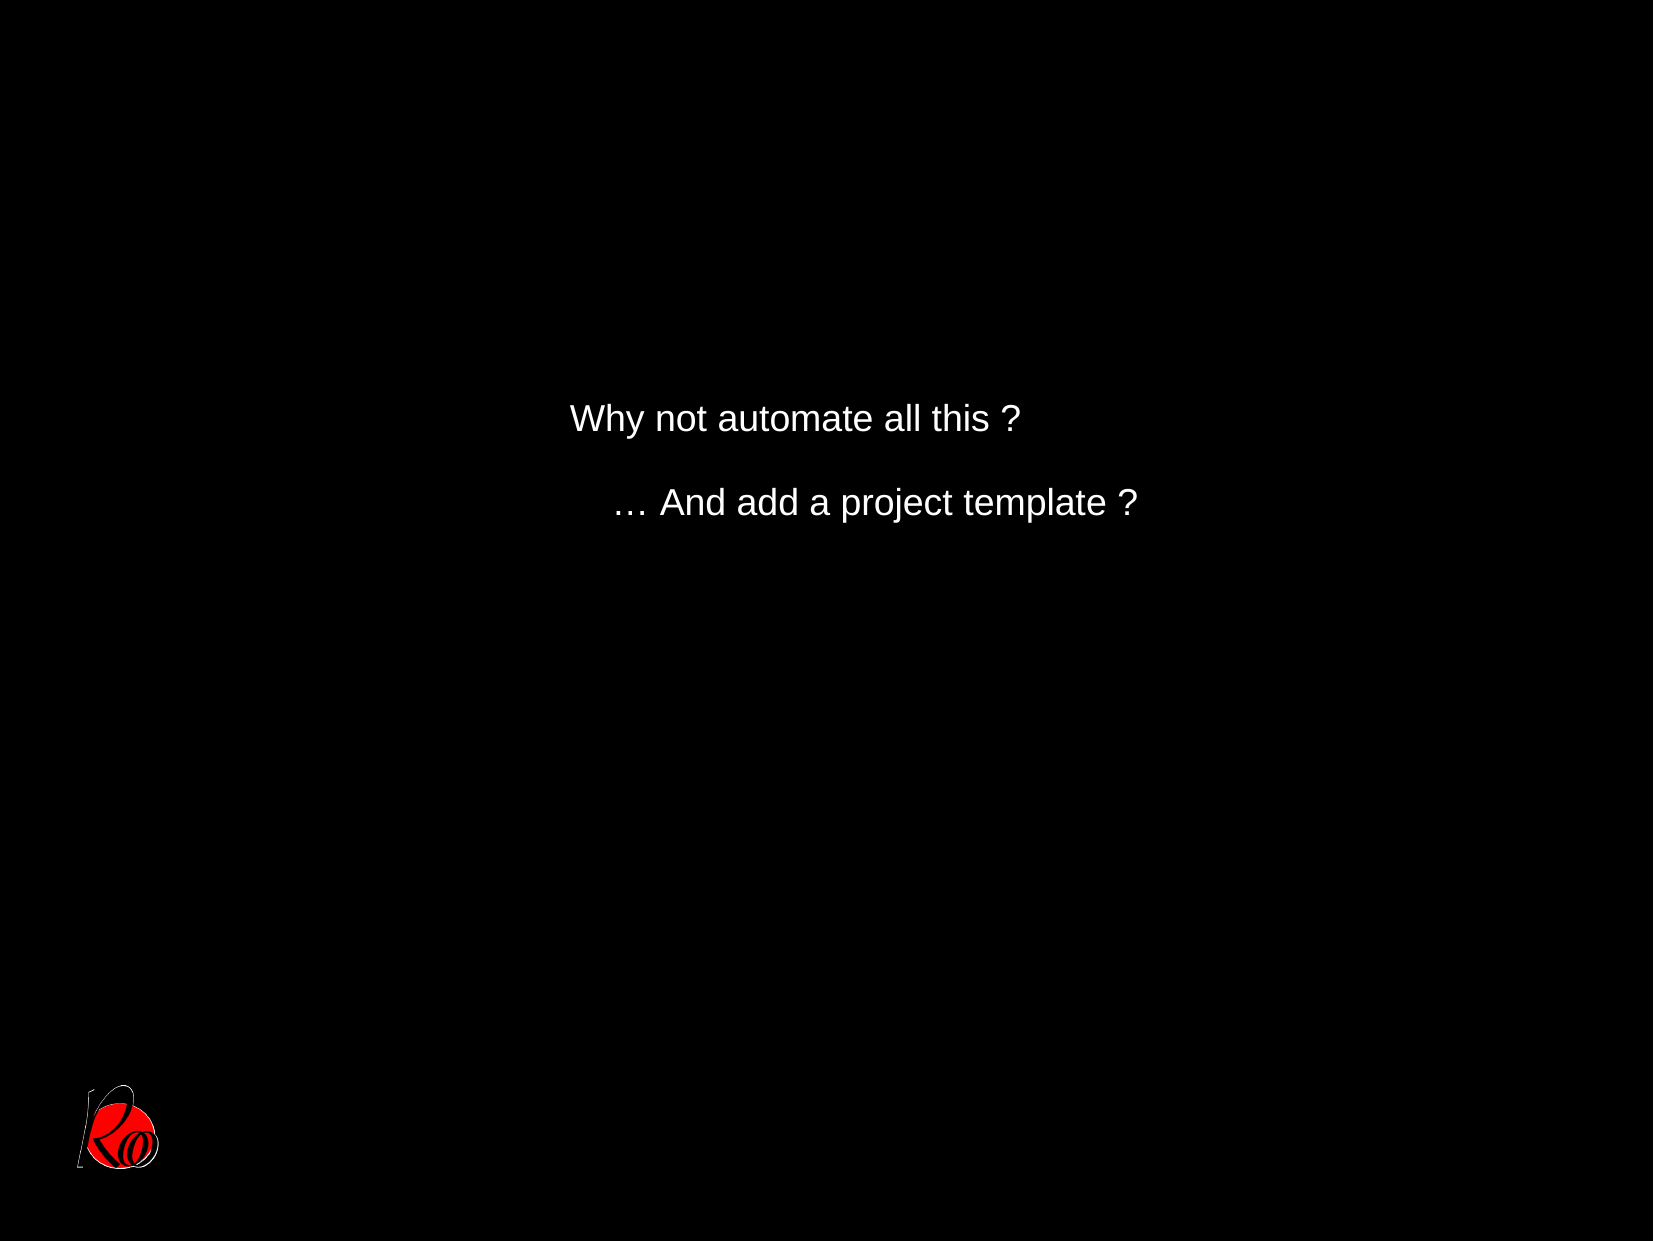

#
Why not automate all this ?
 … And add a project template ?